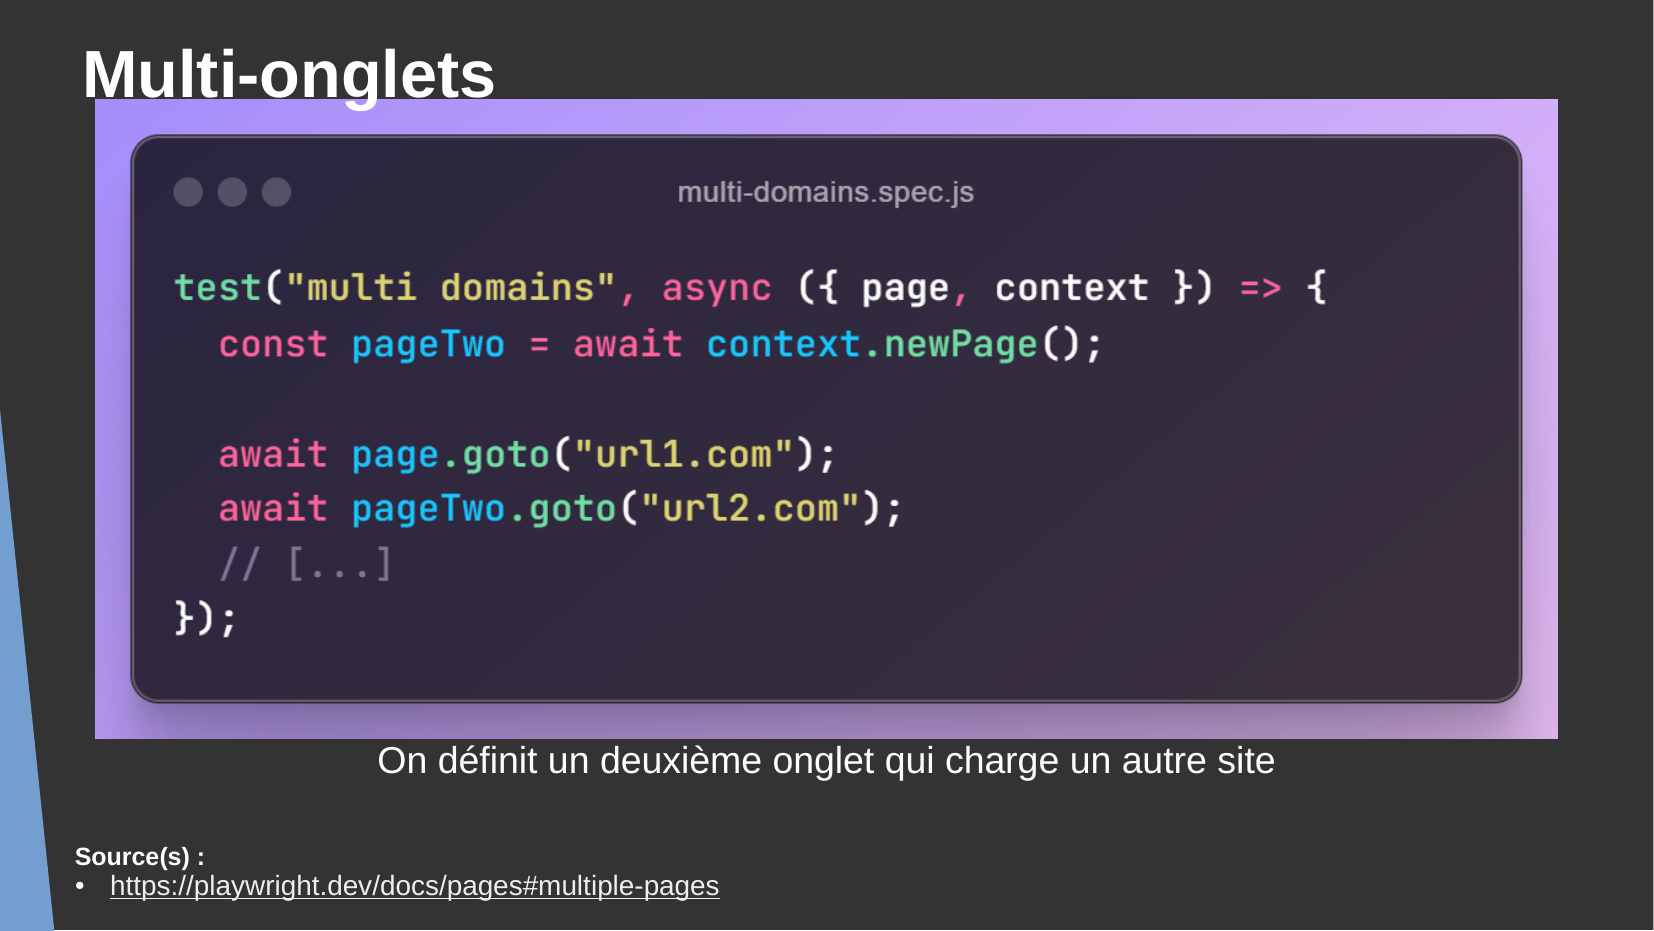

# Multi-onglets
On définit un deuxième onglet qui charge un autre site
Source(s) :
https://playwright.dev/docs/pages#multiple-pages